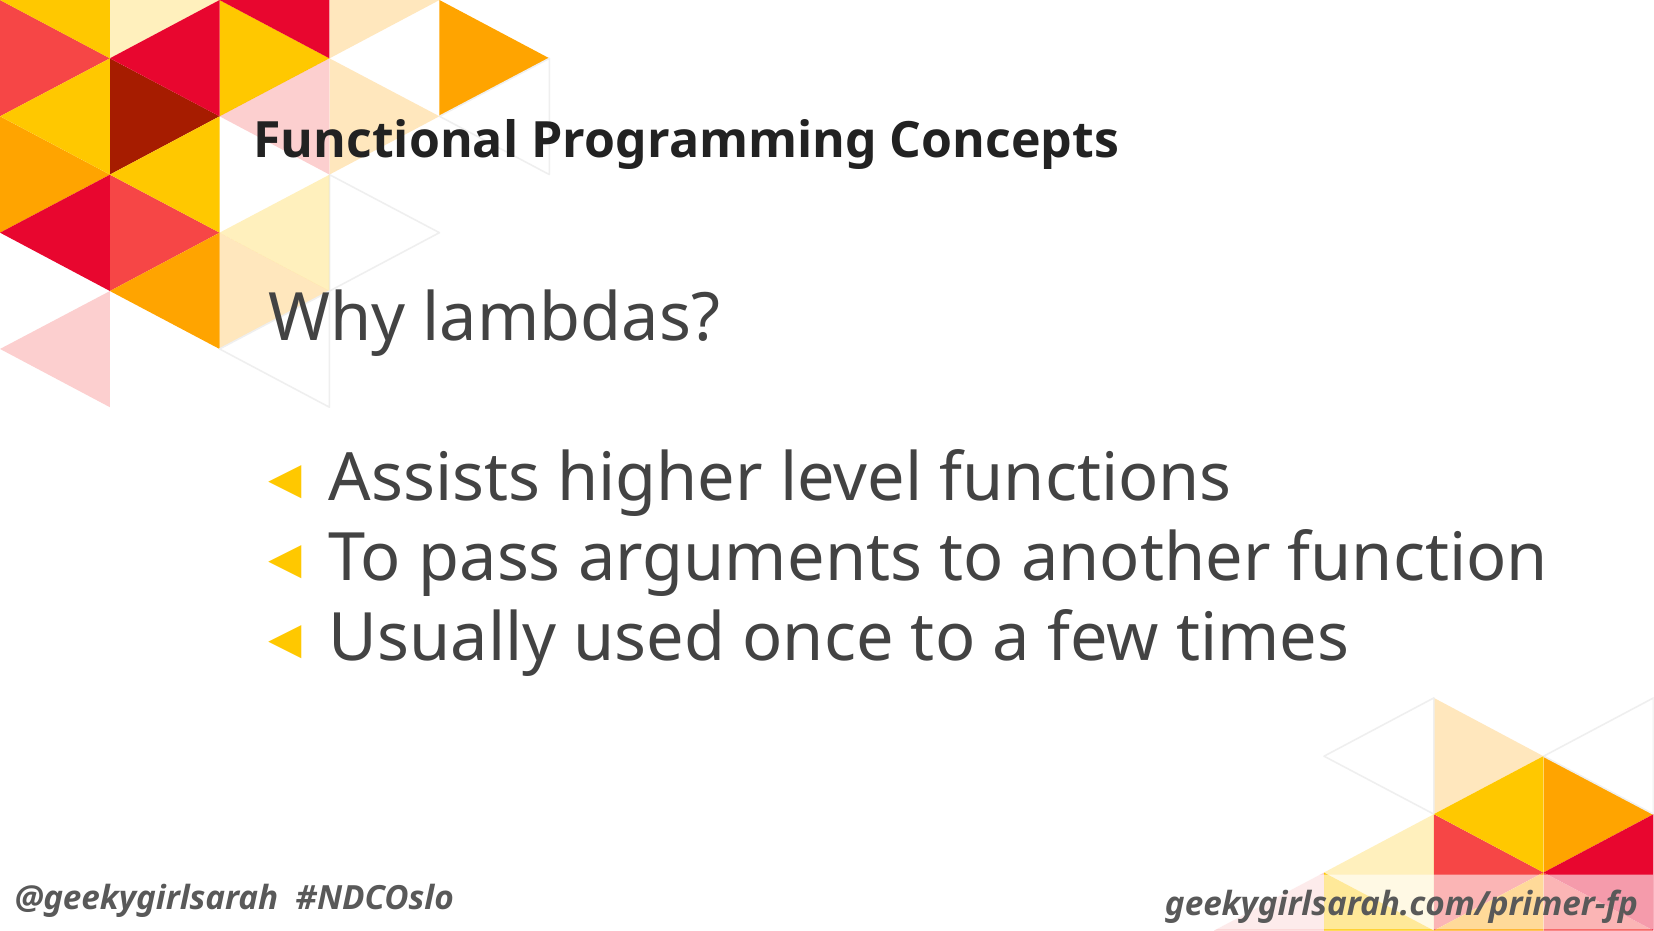

# Functional Programming Concepts
Why lambdas?
Assists higher level functions
To pass arguments to another function
Usually used once to a few times